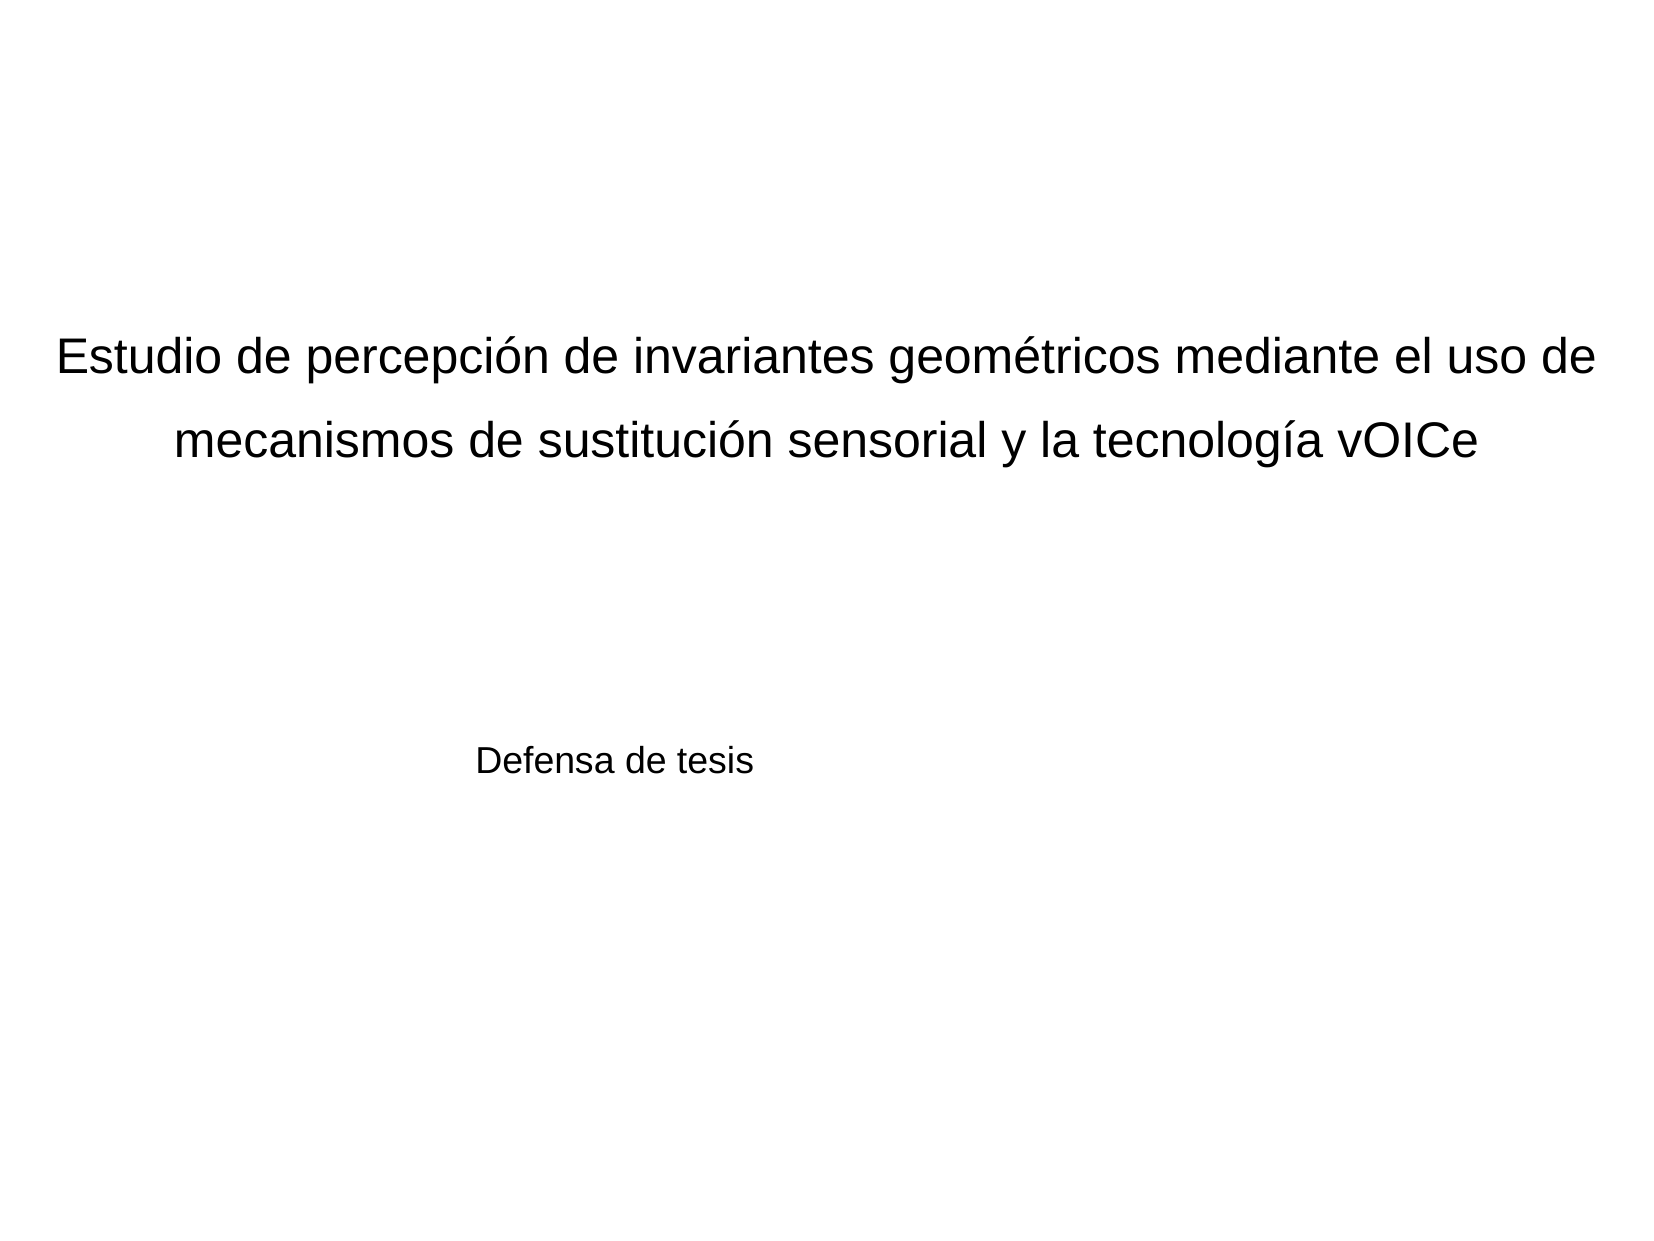

Estudio de percepción de invariantes geométricos mediante el uso de mecanismos de sustitución sensorial y la tecnología vOICe
Defensa de tesis